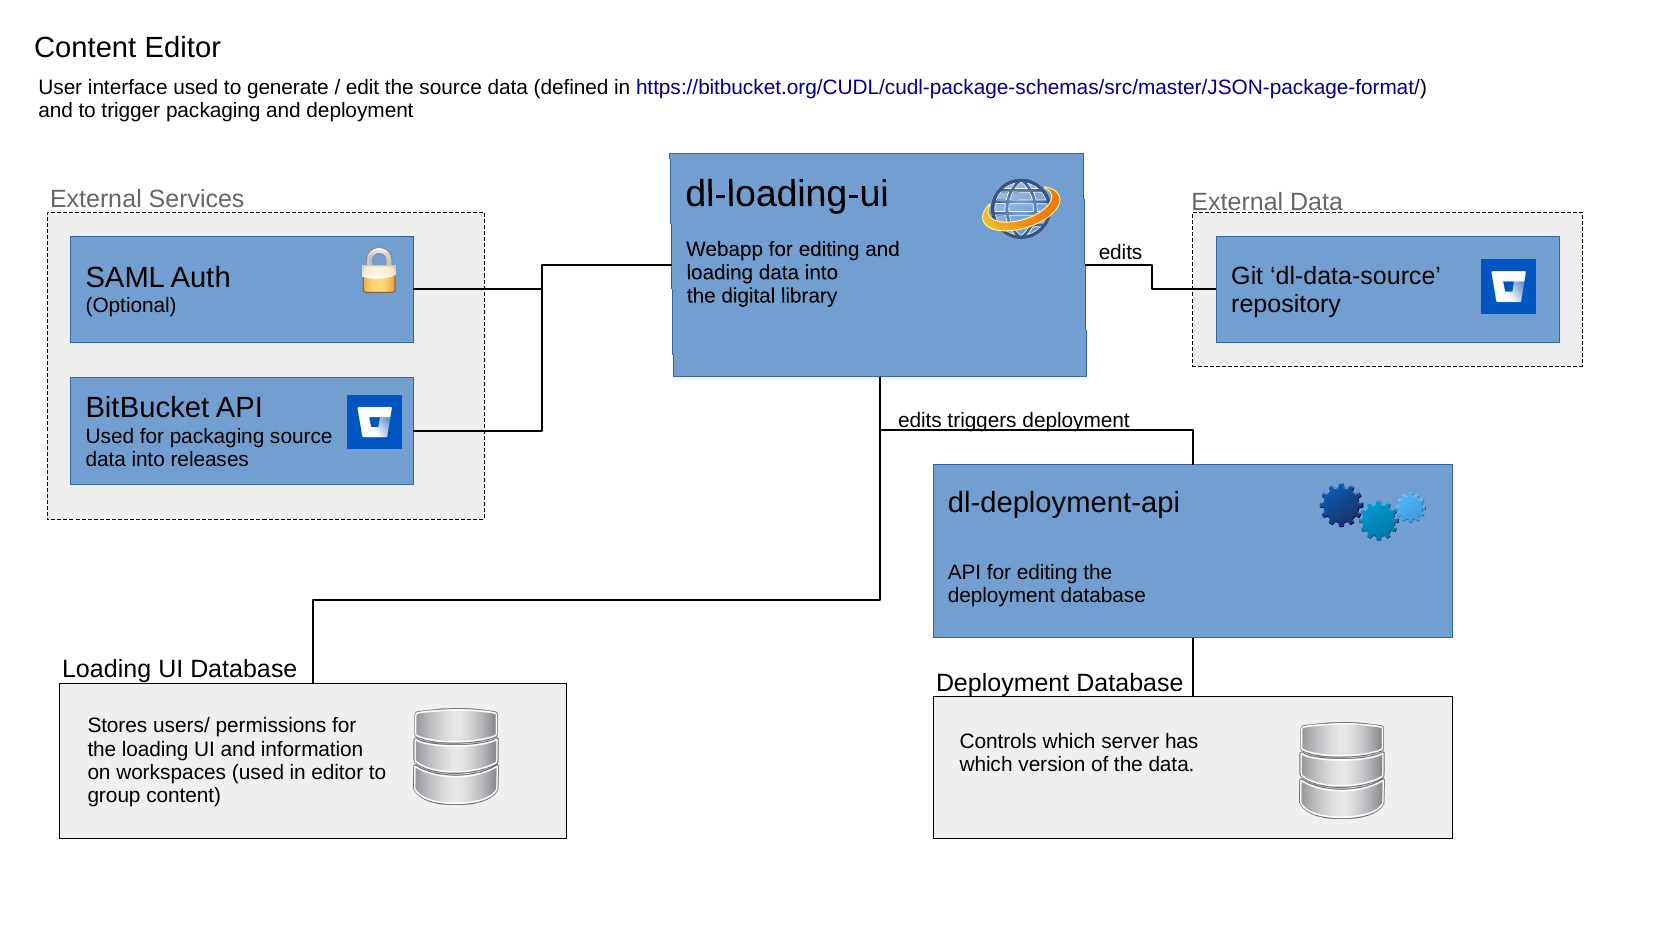

Content Editor
User interface used to generate / edit the source data (defined in https://bitbucket.org/CUDL/cudl-package-schemas/src/master/JSON-package-format/)
and to trigger packaging and deployment
dl-loading-ui
Webapp for editing and
loading data into
the digital library
External Services
External Data
edits
SAML Auth
(Optional)
Git ‘dl-data-source’
repository
BitBucket API
Used for packaging source
data into releases
edits triggers deployment
dl-deployment-api
API for editing the
deployment database
Loading UI Database
Deployment Database
Stores users/ permissions for
the loading UI and information
on workspaces (used in editor to
group content)
Controls which server has
which version of the data.